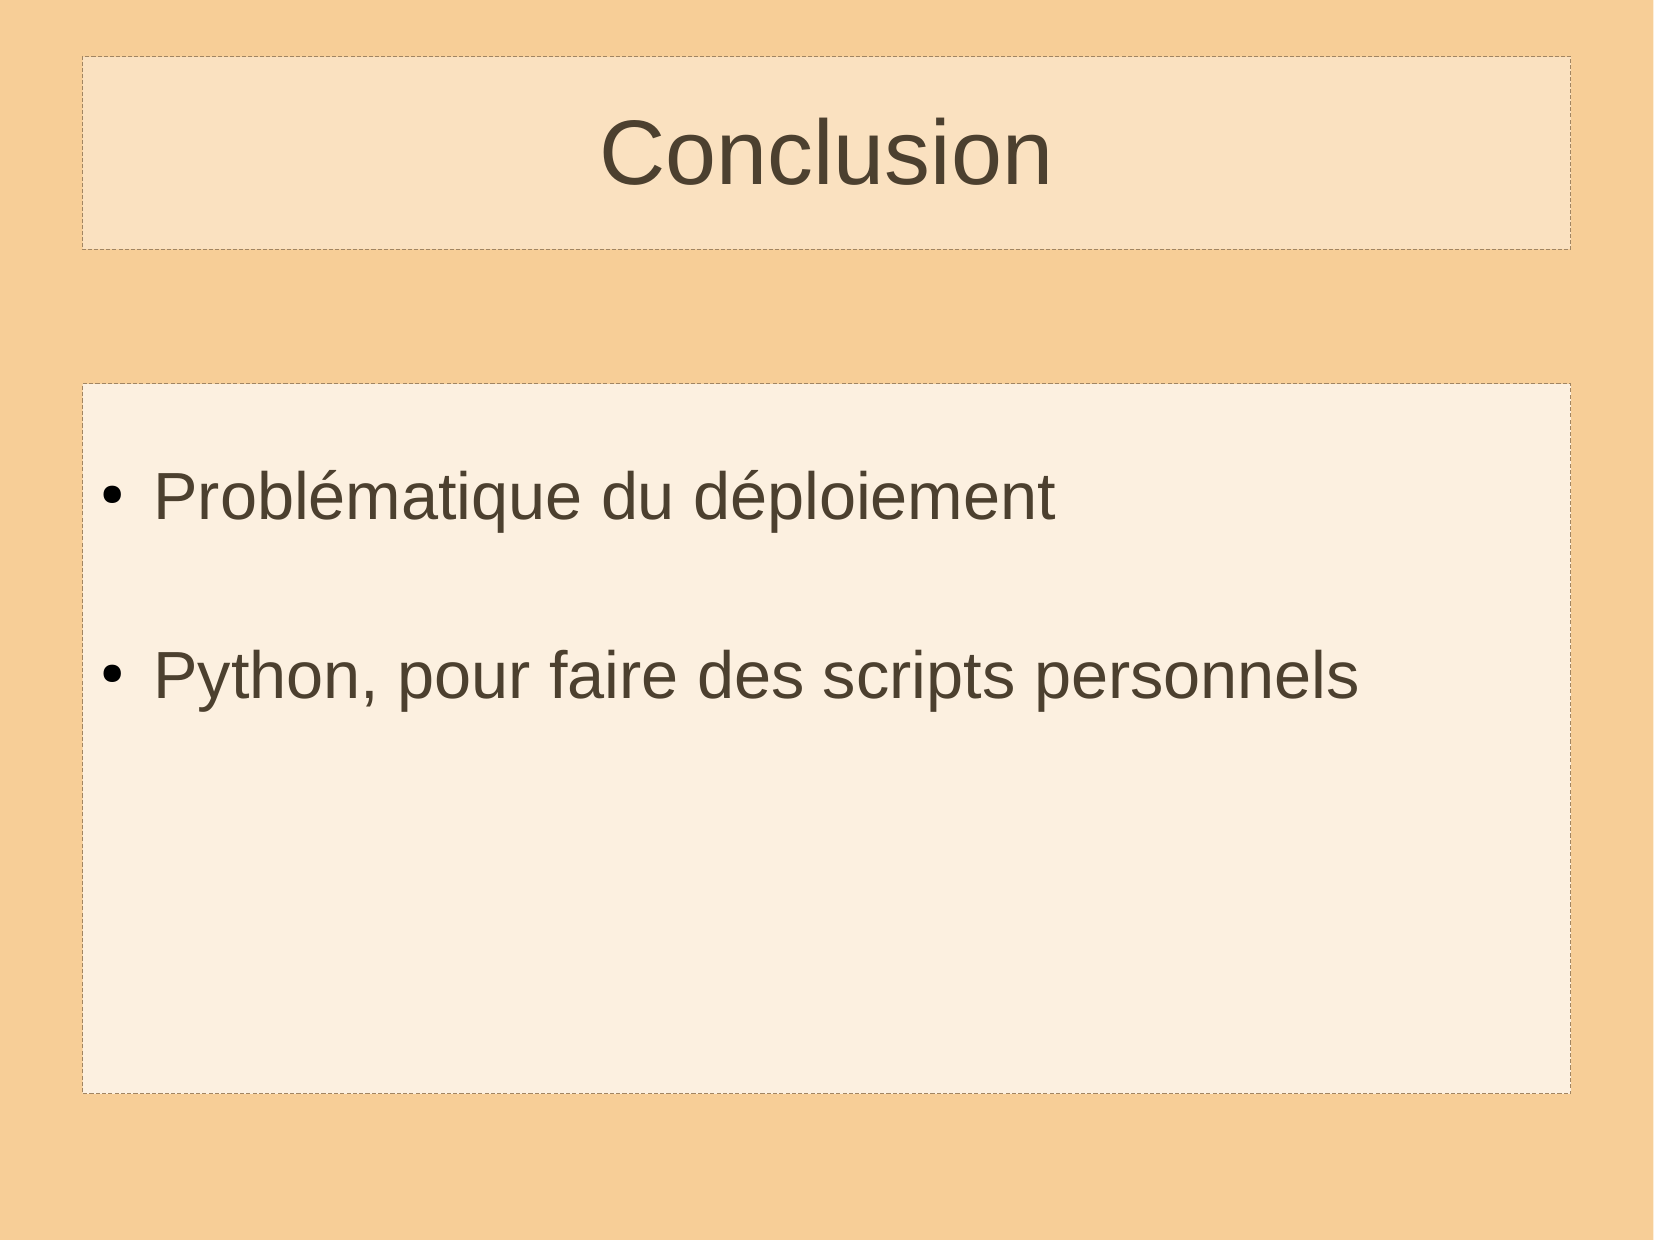

# Conclusion
Problématique du déploiement
Python, pour faire des scripts personnels